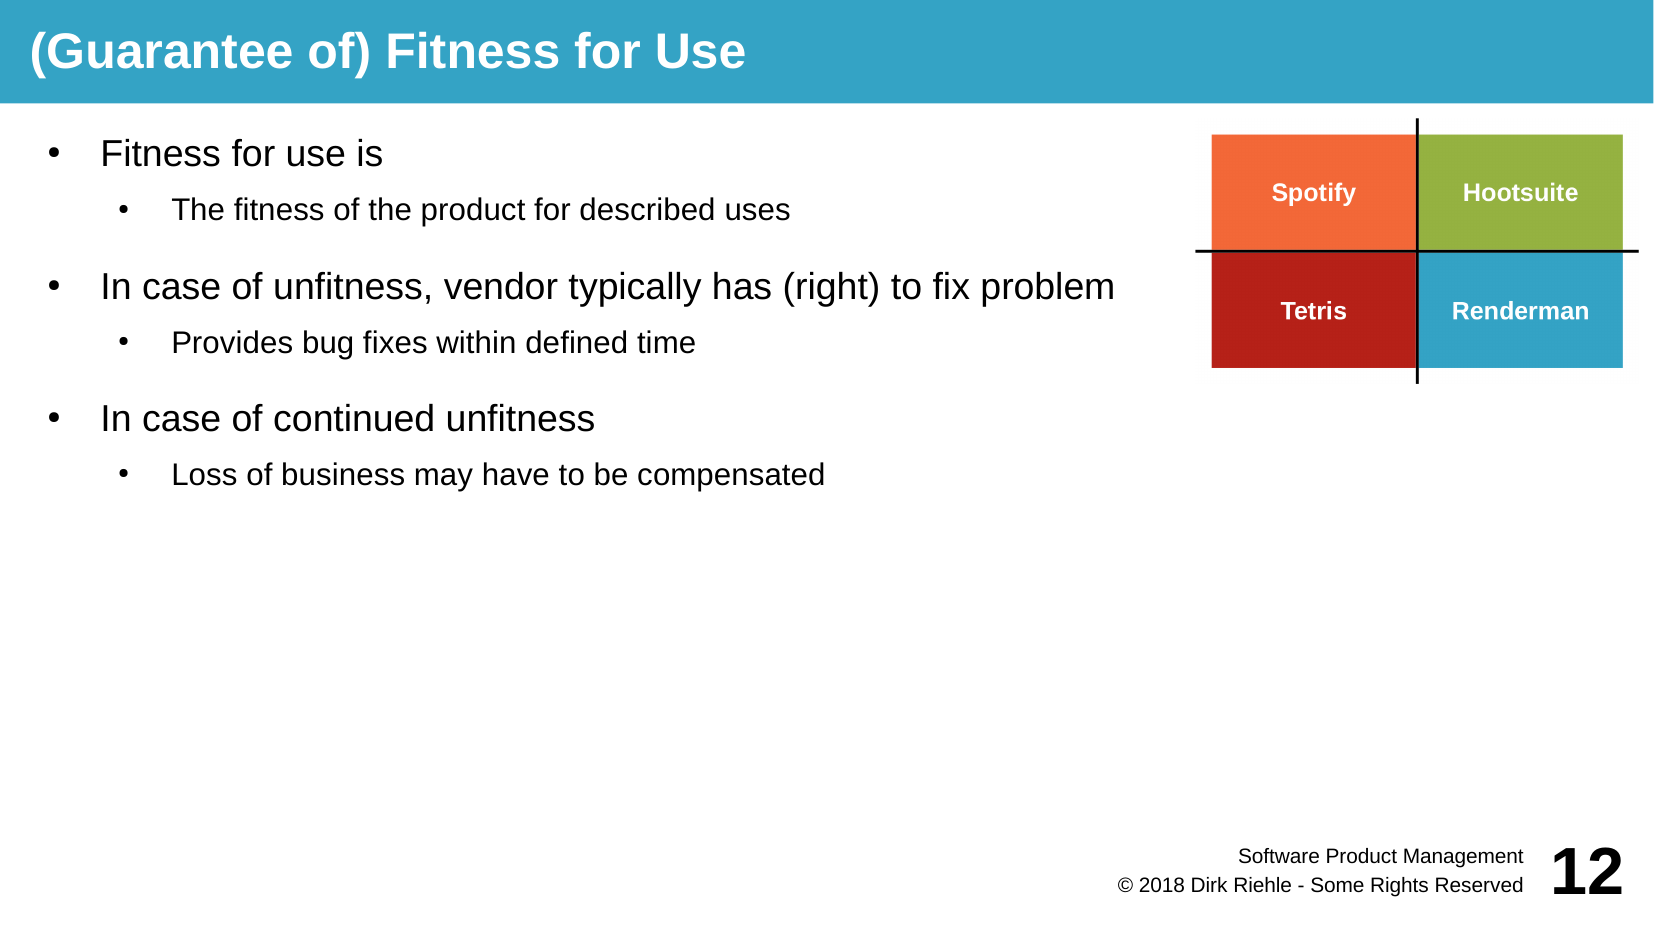

# (Guarantee of) Fitness for Use
Fitness for use is
The fitness of the product for described uses
In case of unfitness, vendor typically has (right) to fix problem
Provides bug fixes within defined time
In case of continued unfitness
Loss of business may have to be compensated
Software Product Management
12
© 2018 Dirk Riehle - Some Rights Reserved